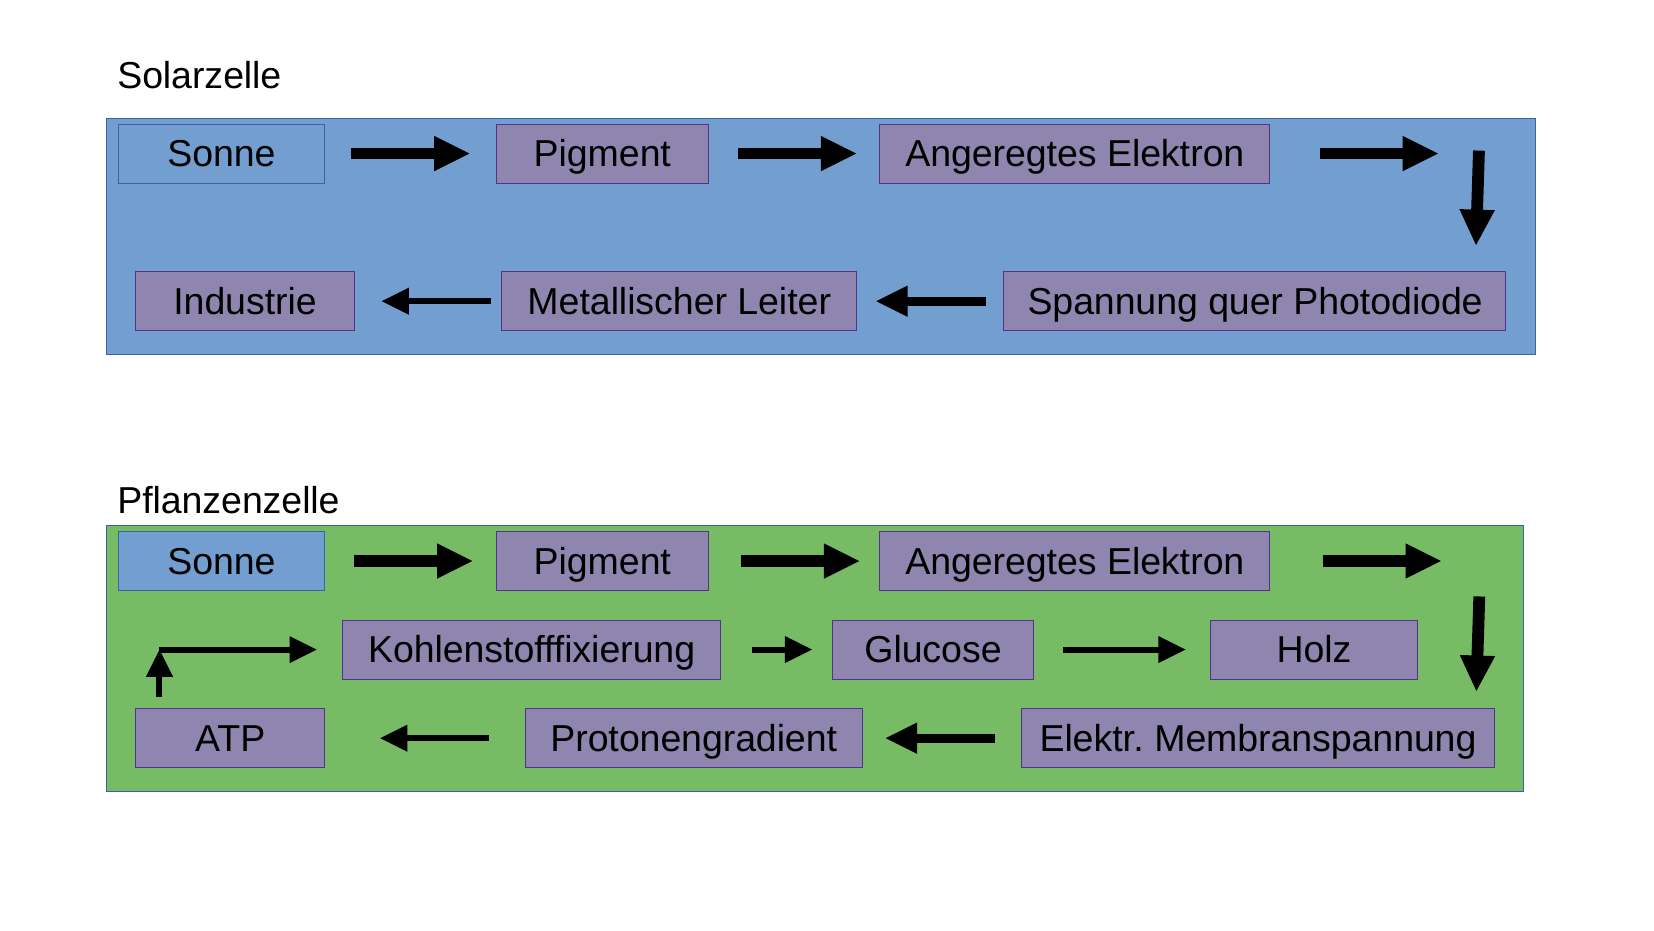

Solarzelle
Sonne
Pigment
Angeregtes Elektron
Industrie
Metallischer Leiter
Spannung quer Photodiode
Pflanzenzelle
Sonne
Pigment
Angeregtes Elektron
Kohlenstofffixierung
Glucose
Holz
ATP
Protonengradient
Elektr. Membranspannung